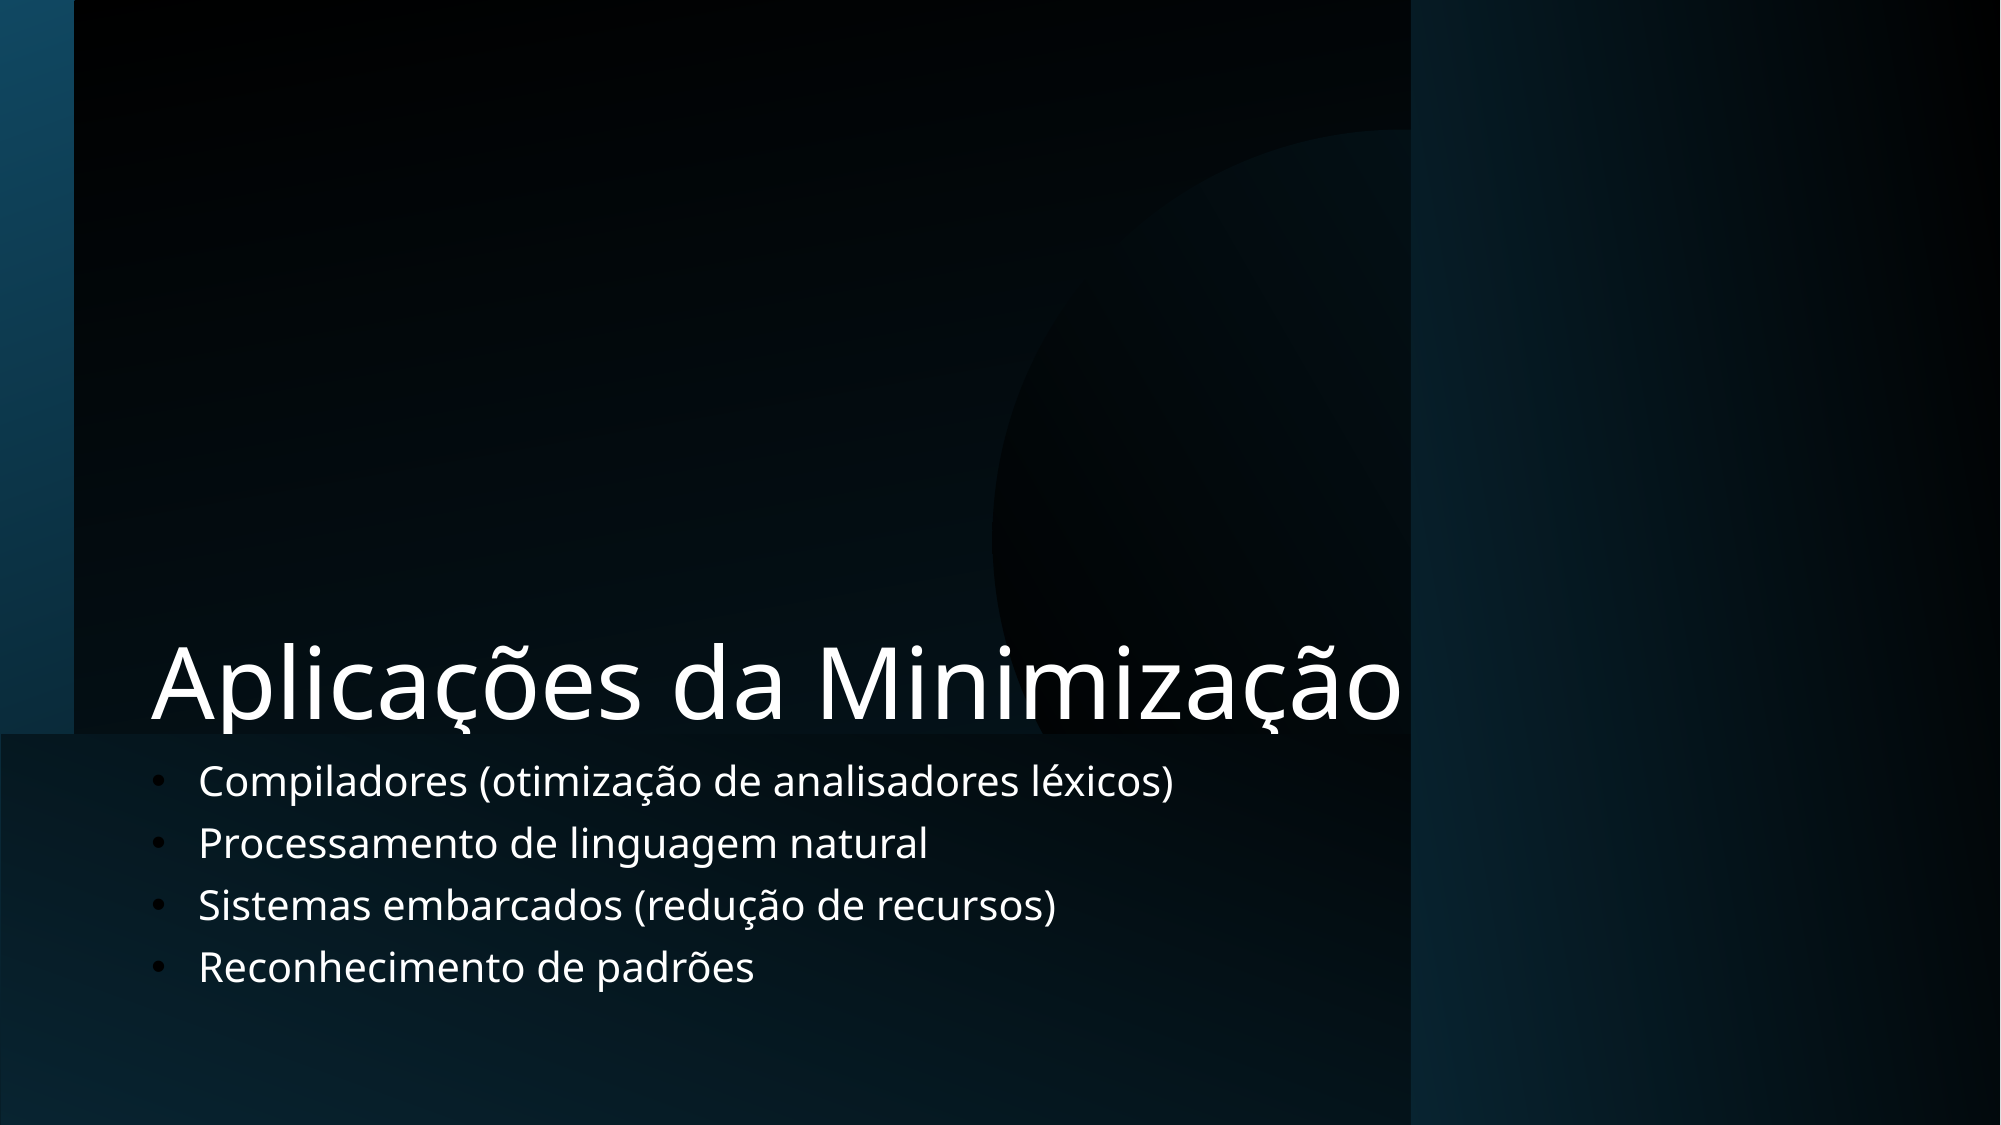

# Aplicações da Minimização de AFD
Compiladores (otimização de analisadores léxicos)
Processamento de linguagem natural
Sistemas embarcados (redução de recursos)
Reconhecimento de padrões